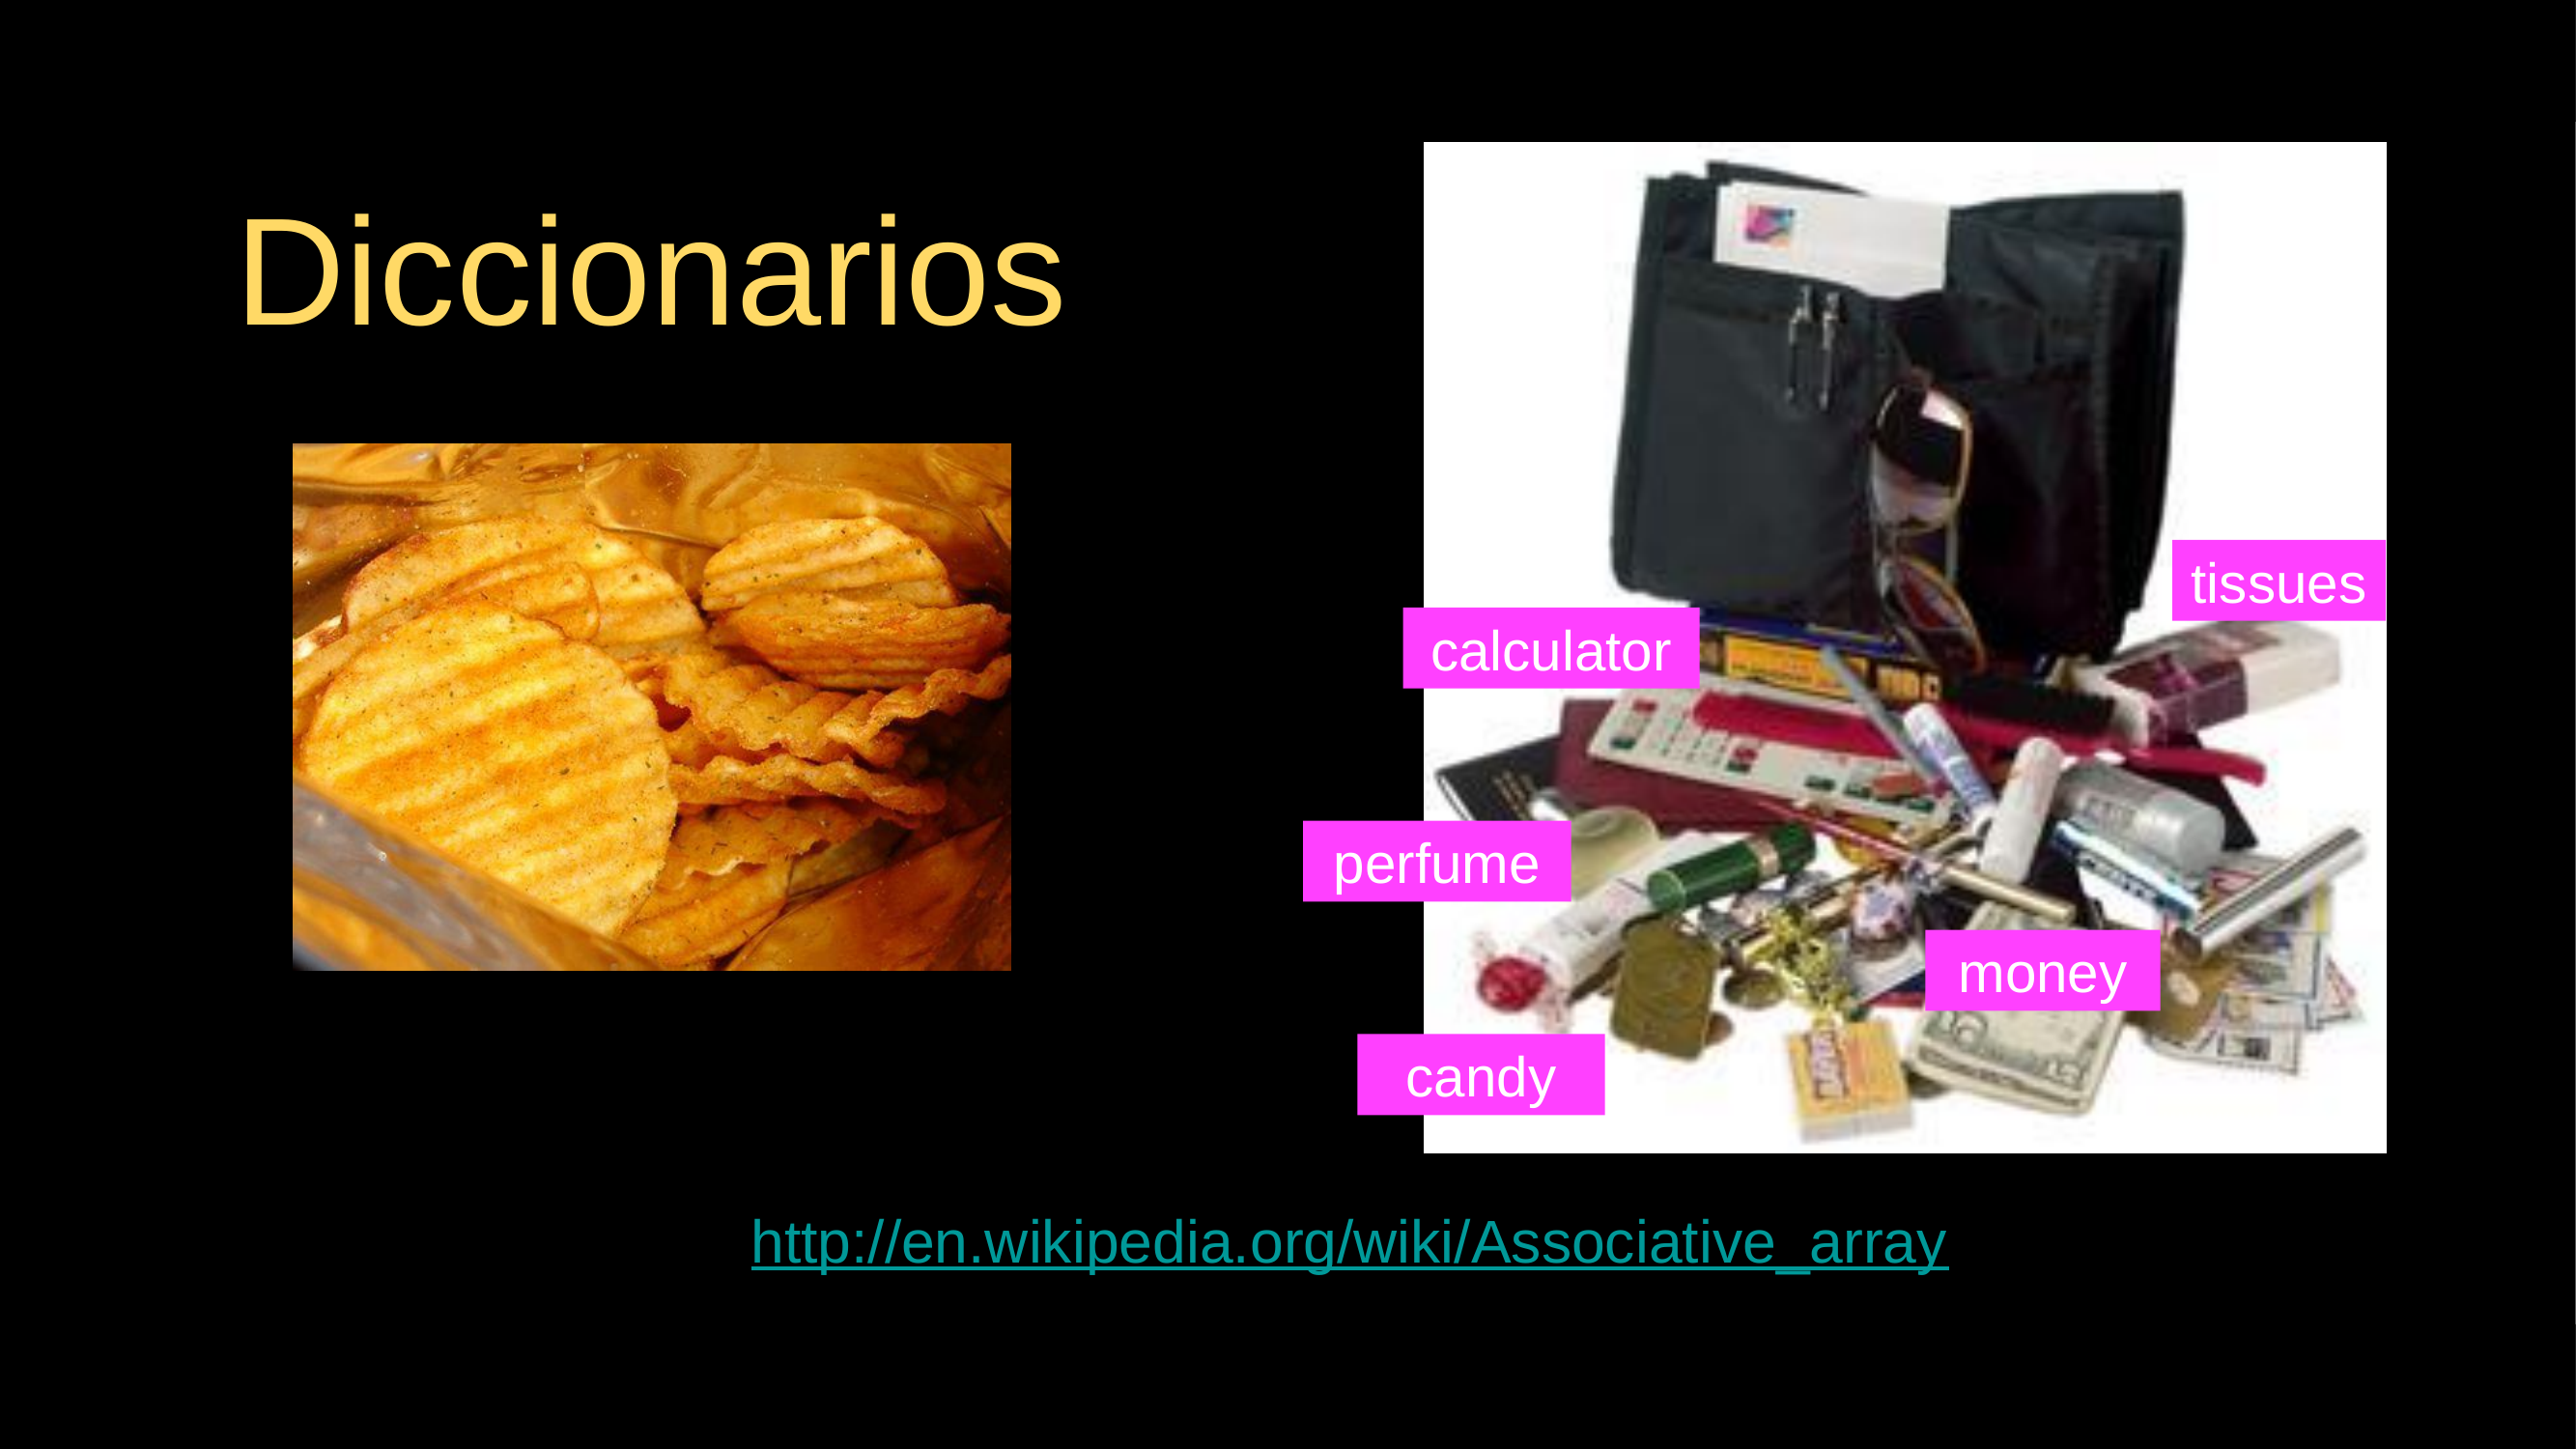

# Diccionarios
tissues
calculator
perfume
money
candy
http://en.wikipedia.org/wiki/Associative_array